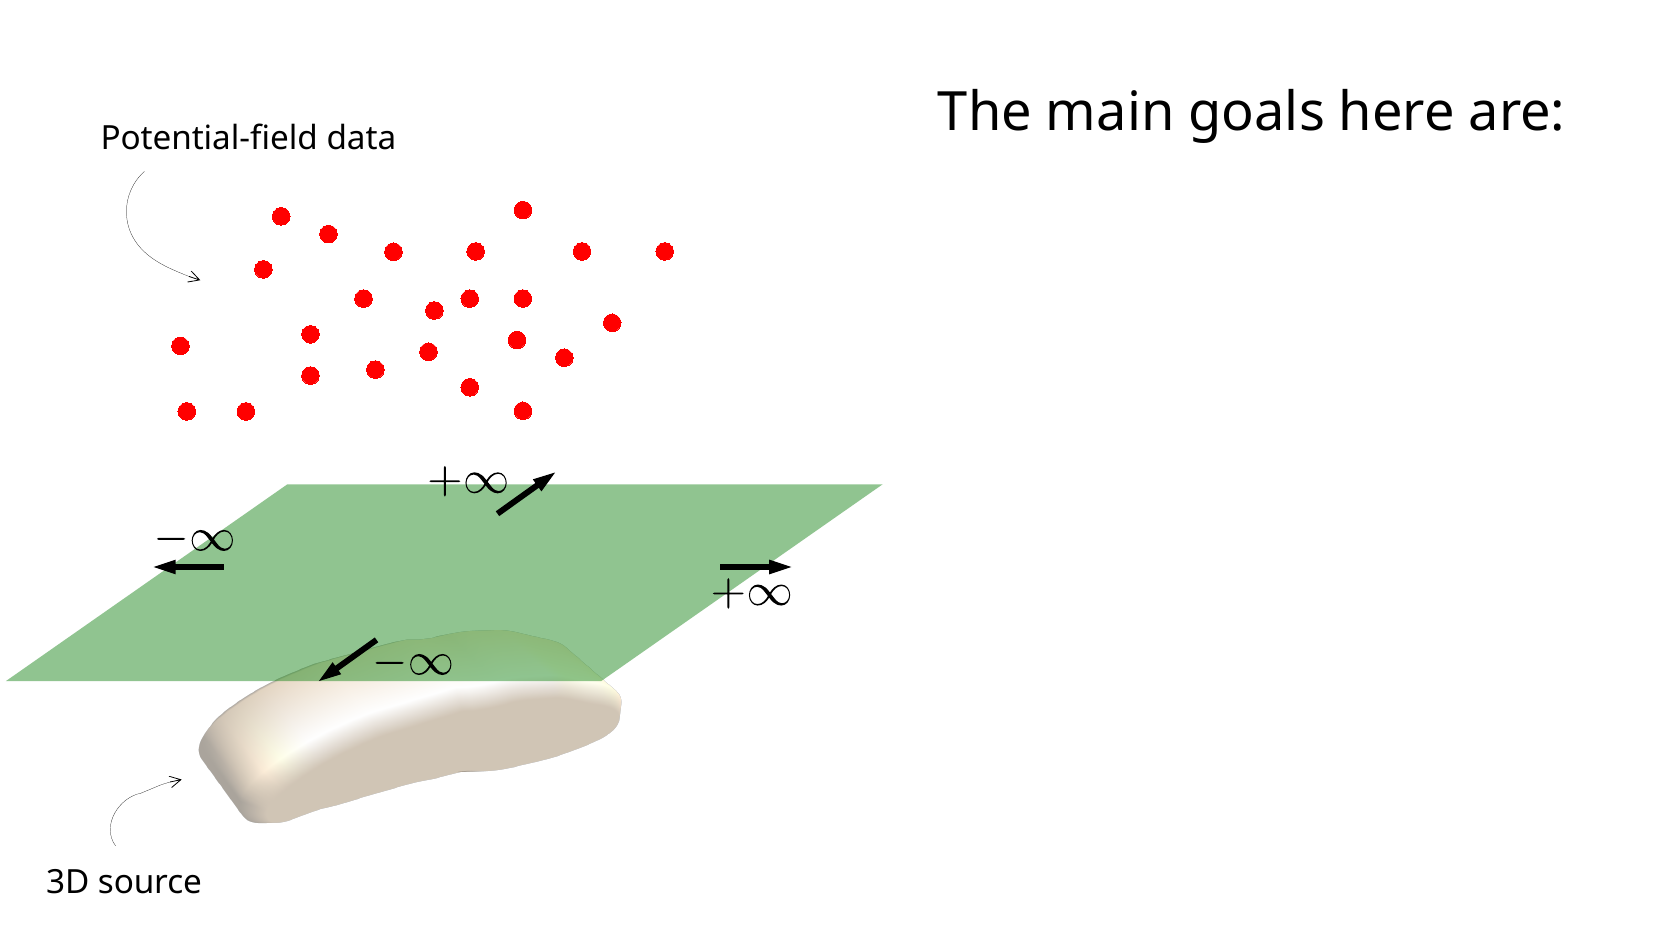

The main goals here are:
Potential-field data
3D source